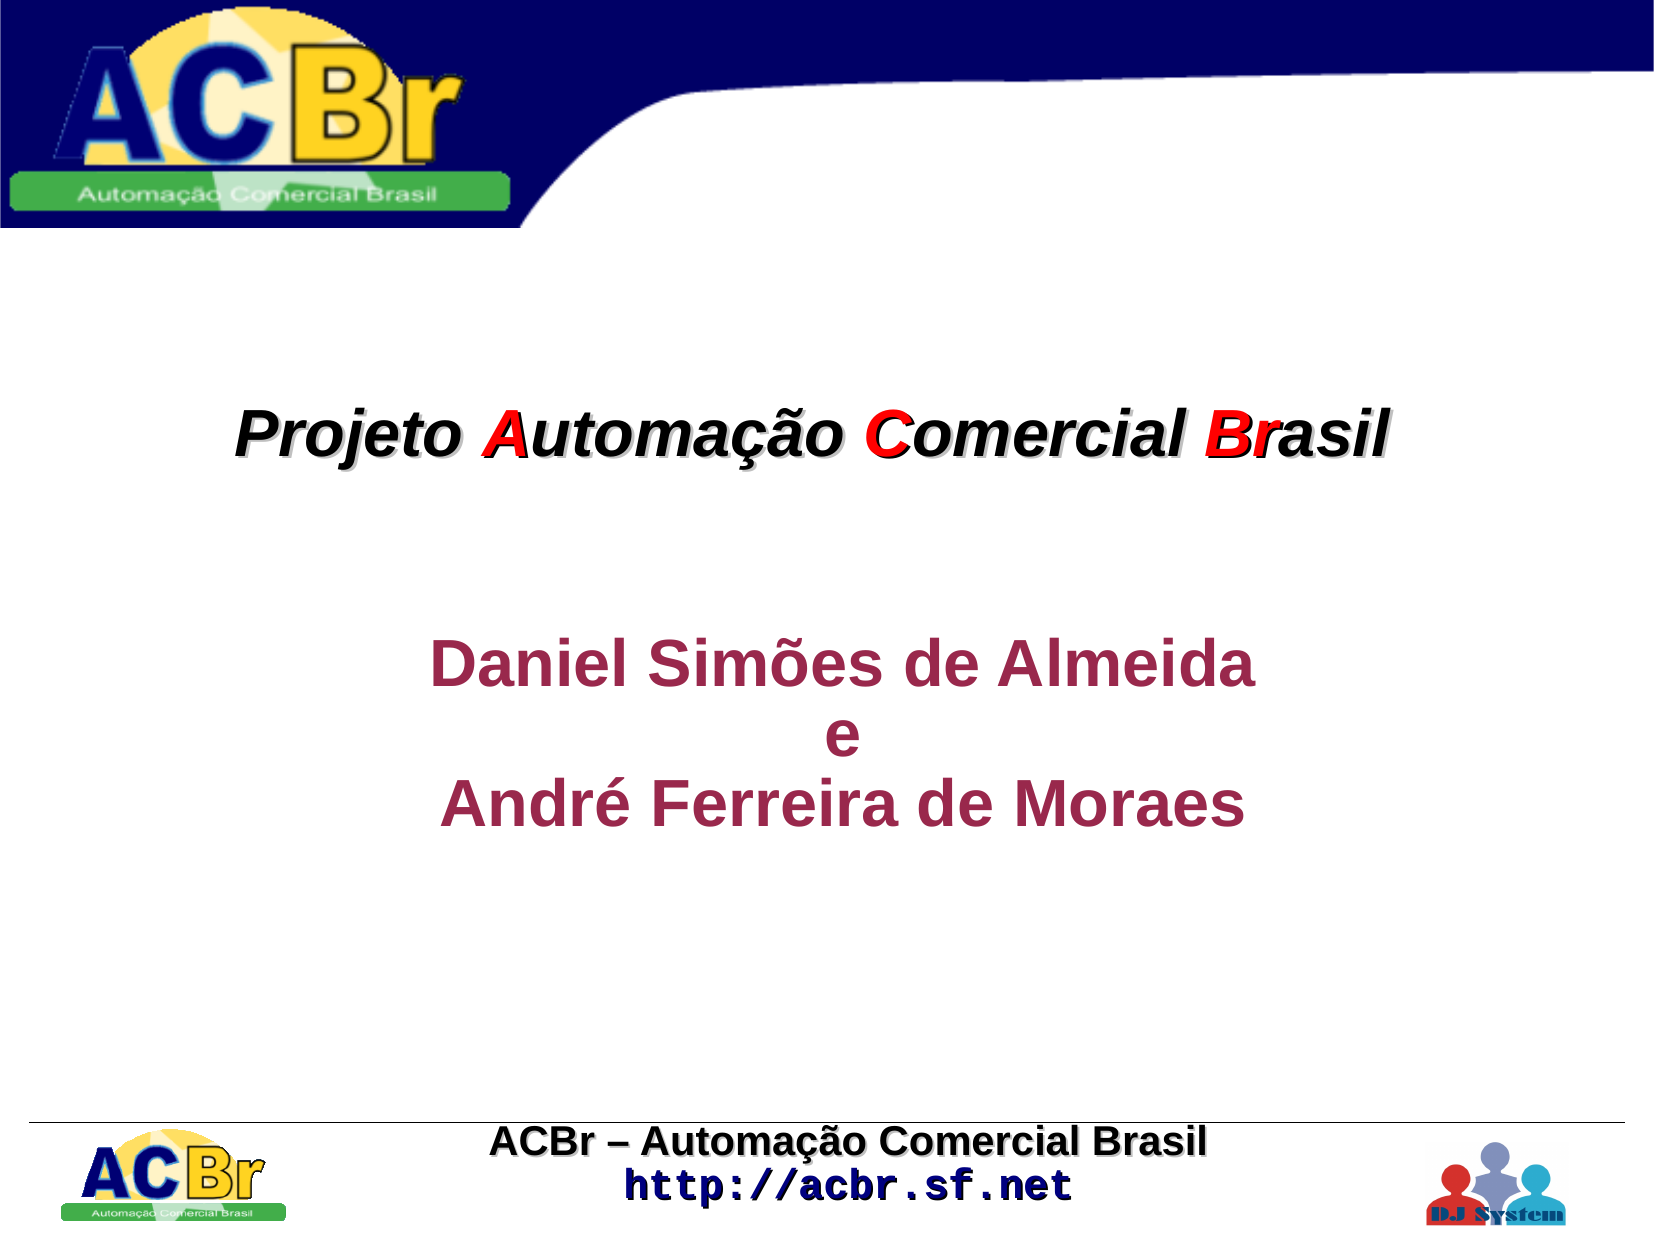

Projeto Automação Comercial Brasil
Daniel Simões de Almeida
e
André Ferreira de Moraes